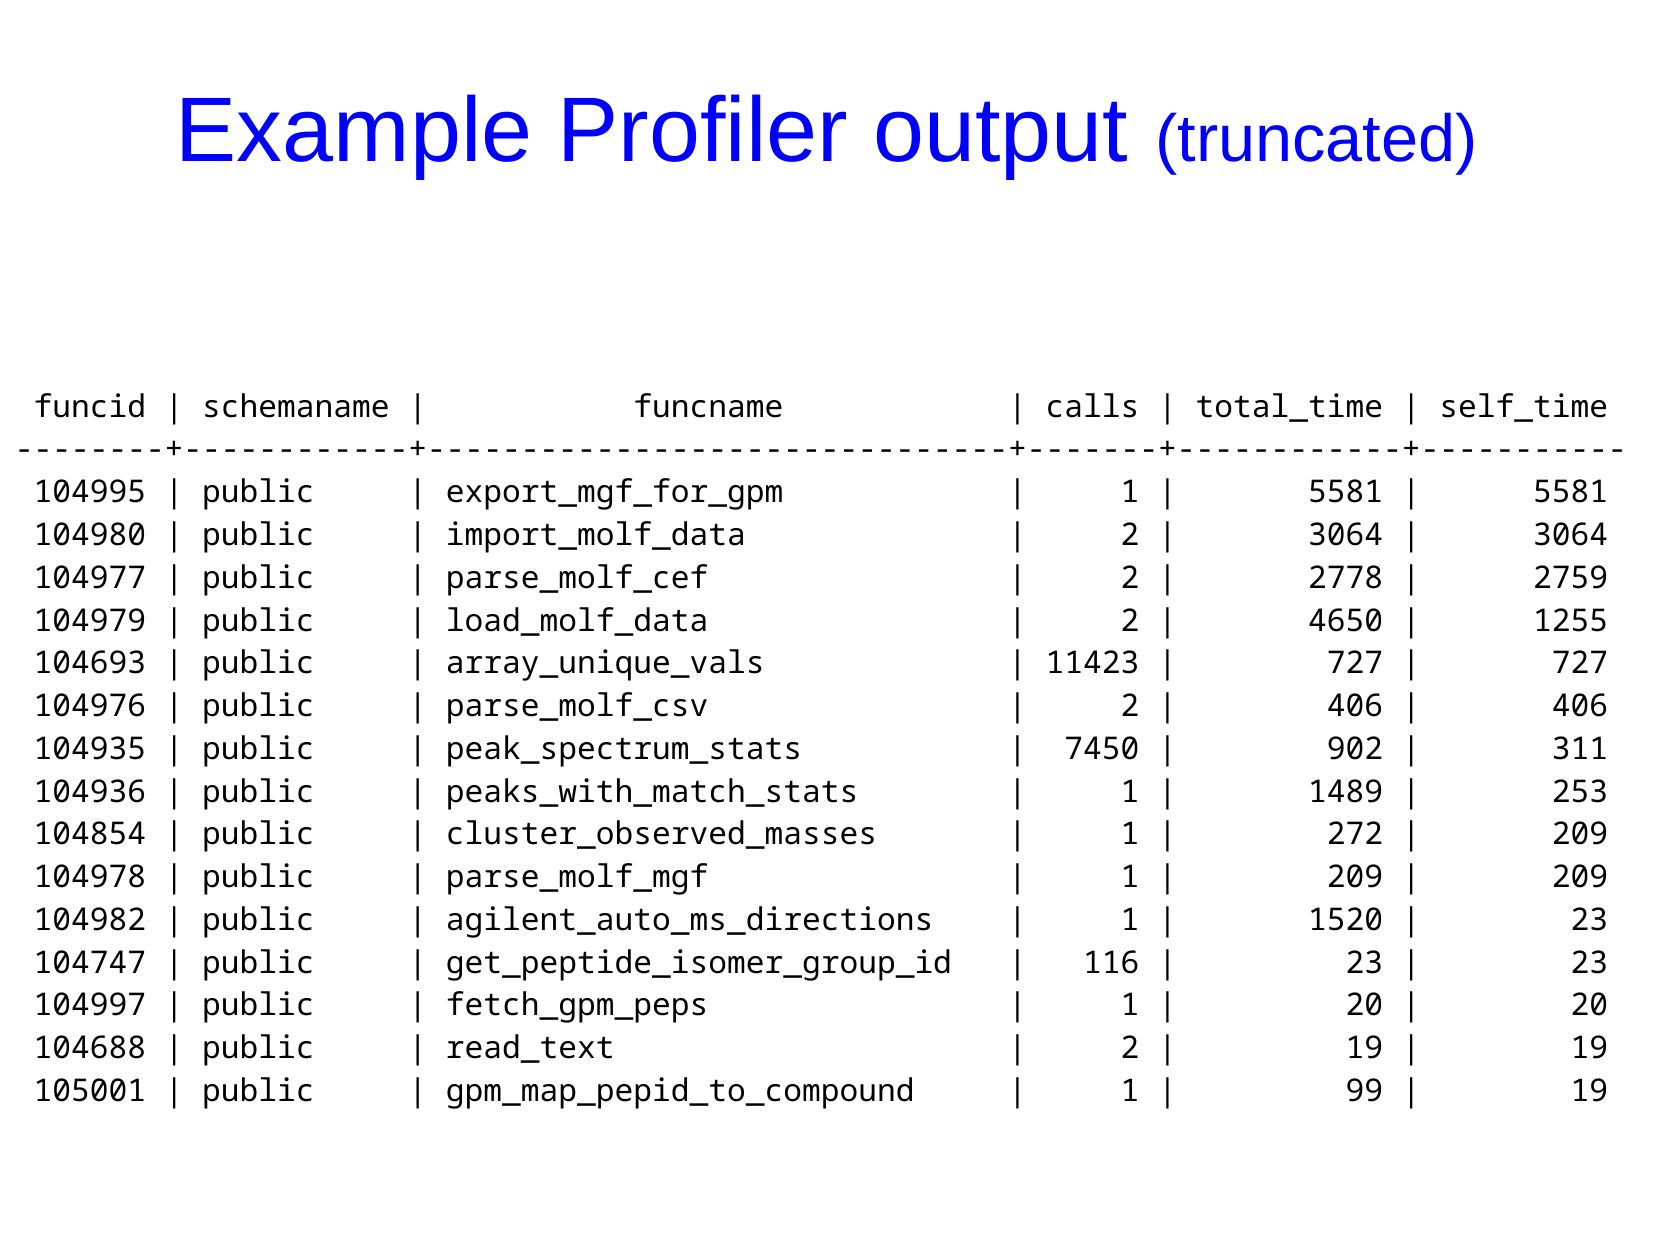

# Example Profiler output (truncated)
 funcid | schemaname | funcname | calls | total_time | self_time
--------+------------+-------------------------------+-------+------------+-----------
 104995 | public | export_mgf_for_gpm | 1 | 5581 | 5581
 104980 | public | import_molf_data | 2 | 3064 | 3064
 104977 | public | parse_molf_cef | 2 | 2778 | 2759
 104979 | public | load_molf_data | 2 | 4650 | 1255
 104693 | public | array_unique_vals | 11423 | 727 | 727
 104976 | public | parse_molf_csv | 2 | 406 | 406
 104935 | public | peak_spectrum_stats | 7450 | 902 | 311
 104936 | public | peaks_with_match_stats | 1 | 1489 | 253
 104854 | public | cluster_observed_masses | 1 | 272 | 209
 104978 | public | parse_molf_mgf | 1 | 209 | 209
 104982 | public | agilent_auto_ms_directions | 1 | 1520 | 23
 104747 | public | get_peptide_isomer_group_id | 116 | 23 | 23
 104997 | public | fetch_gpm_peps | 1 | 20 | 20
 104688 | public | read_text | 2 | 19 | 19
 105001 | public | gpm_map_pepid_to_compound | 1 | 99 | 19